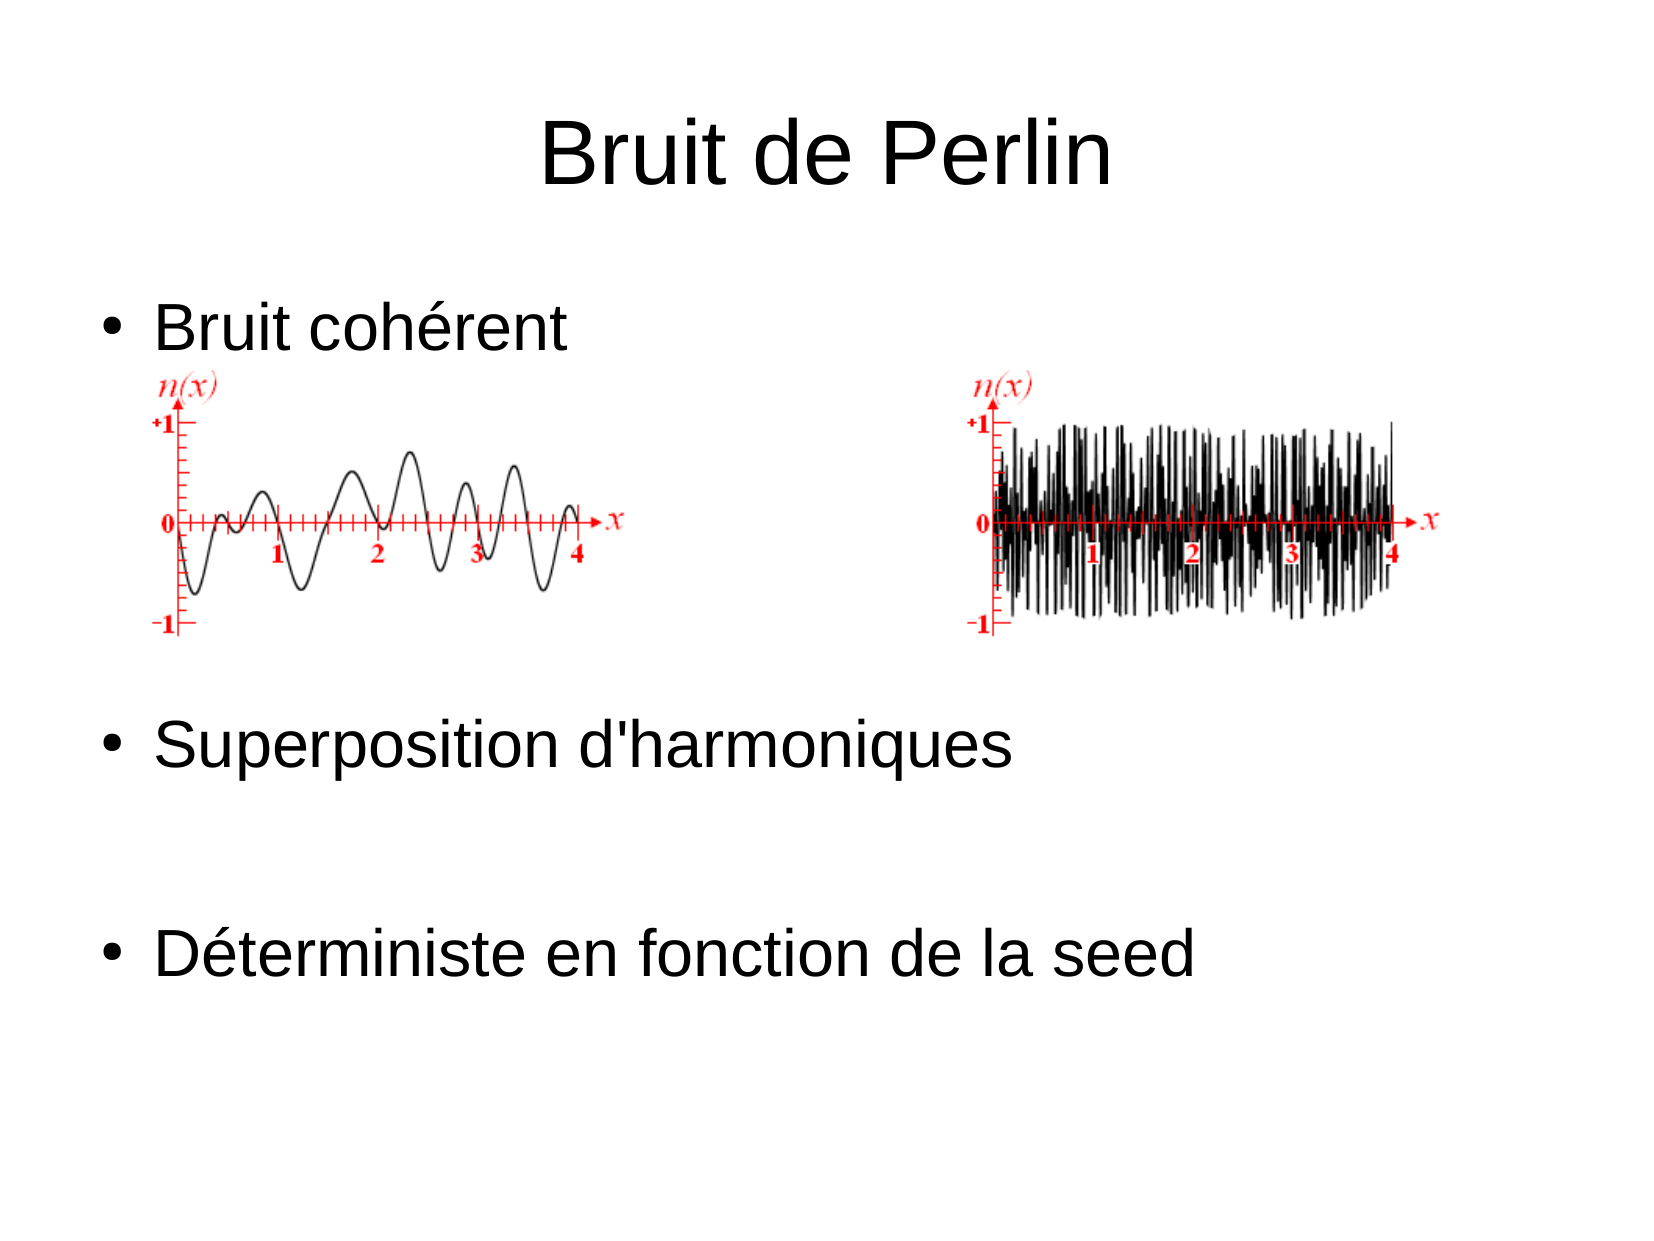

# Bruit de Perlin
Bruit cohérent
Superposition d'harmoniques
Déterministe en fonction de la seed